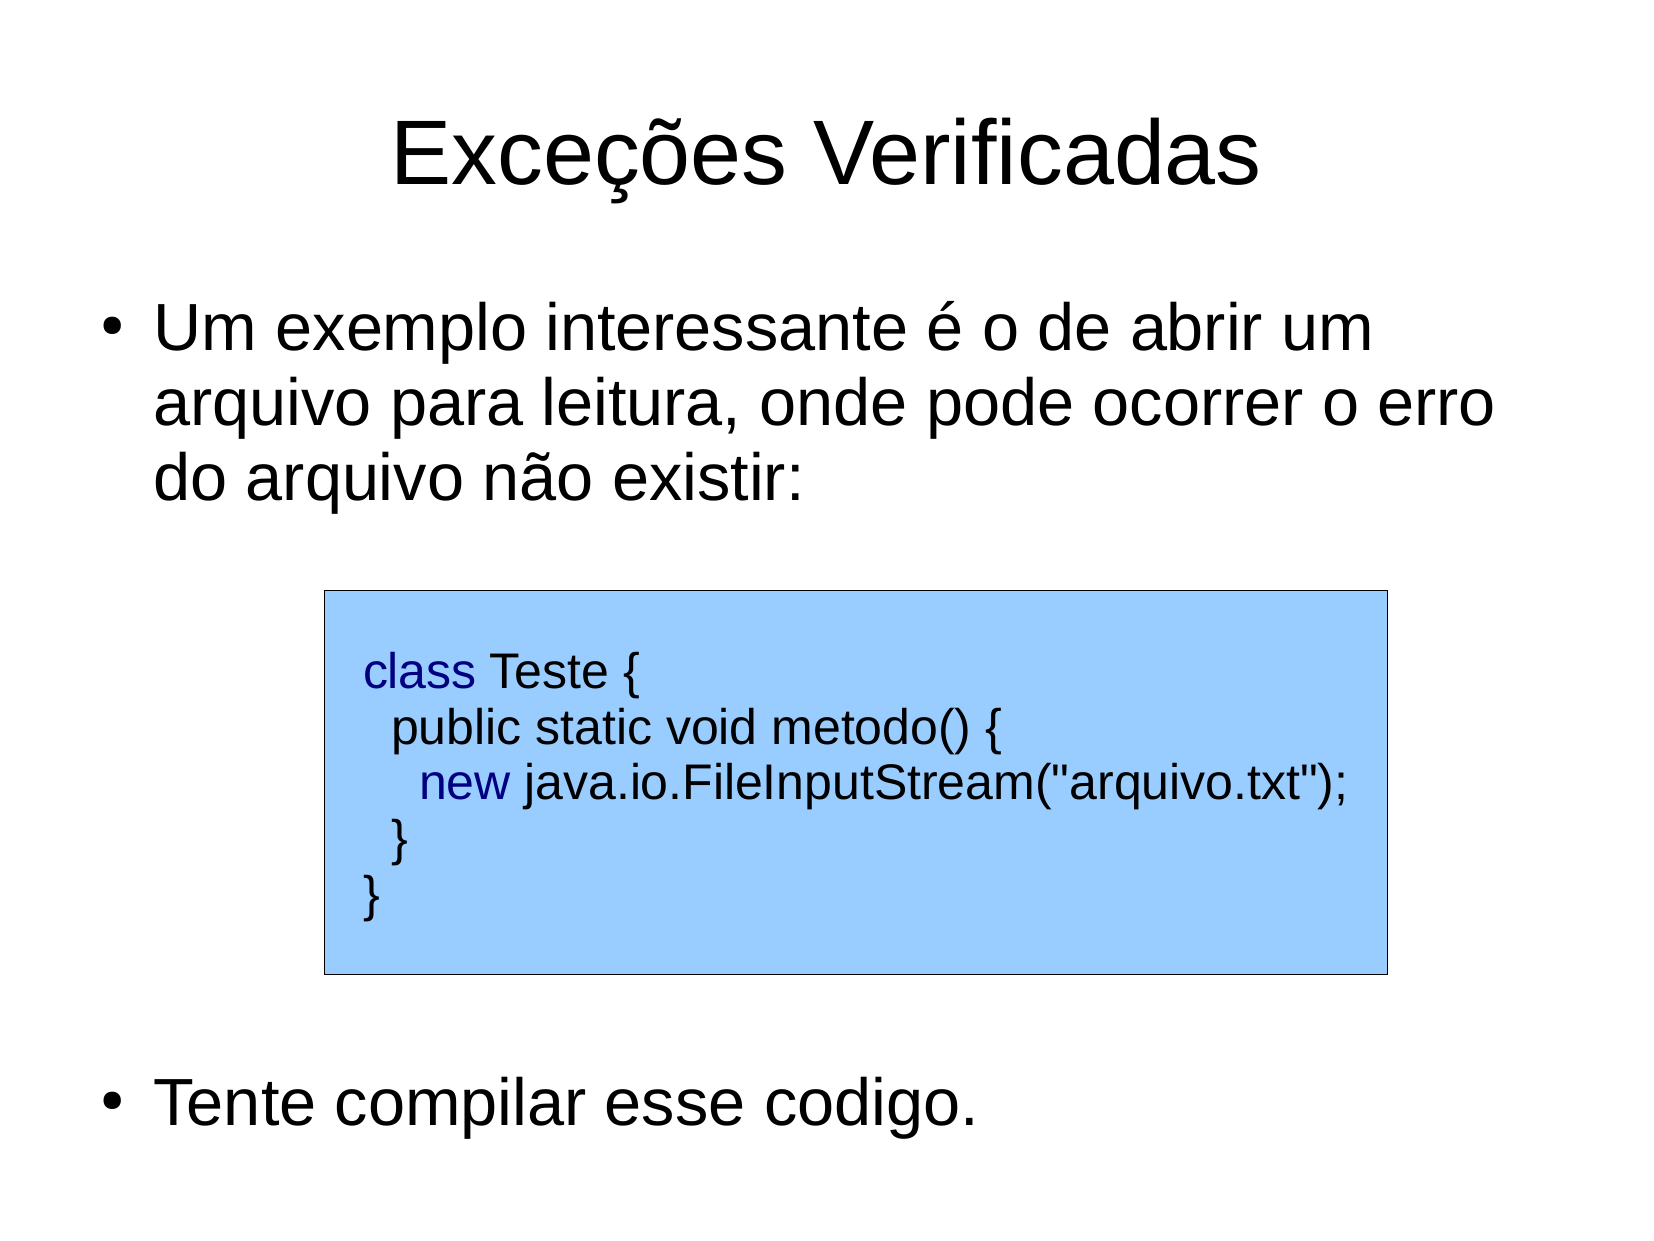

# Exceções Verificadas
Um exemplo interessante é o de abrir um arquivo para leitura, onde pode ocorrer o erro do arquivo não existir:
Tente compilar esse codigo.
class Teste {
 public static void metodo() {
 new java.io.FileInputStream("arquivo.txt");
 }
}